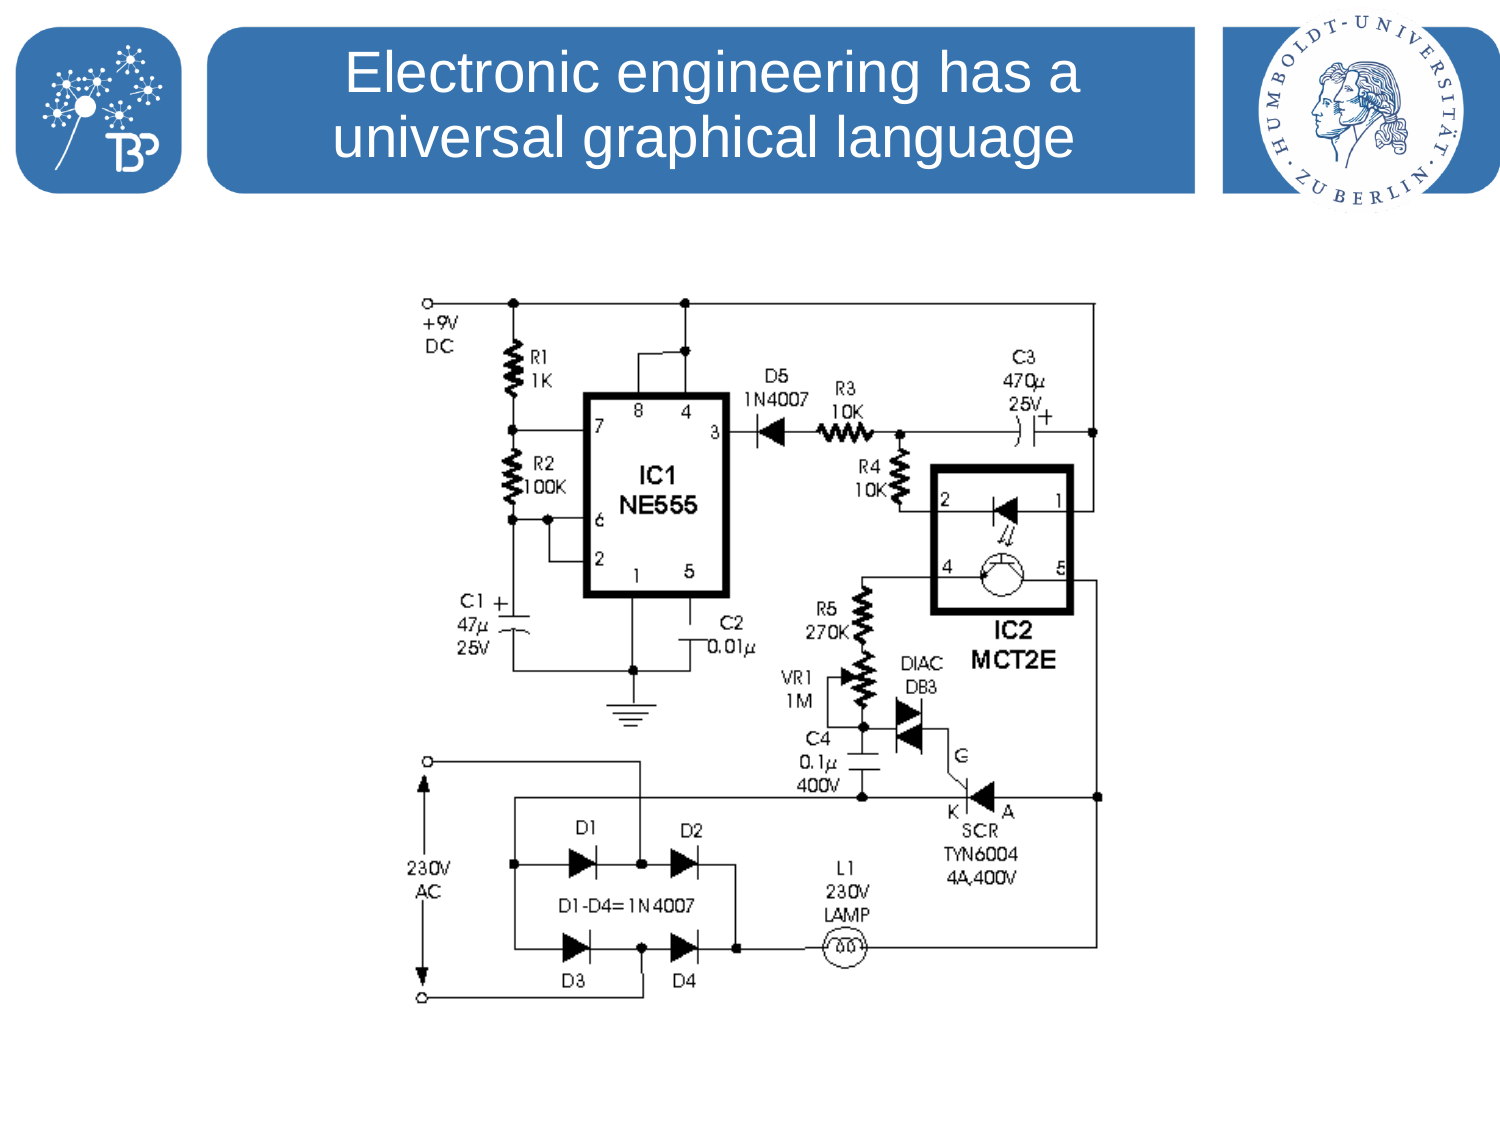

# Electronic engineering has a universal graphical language